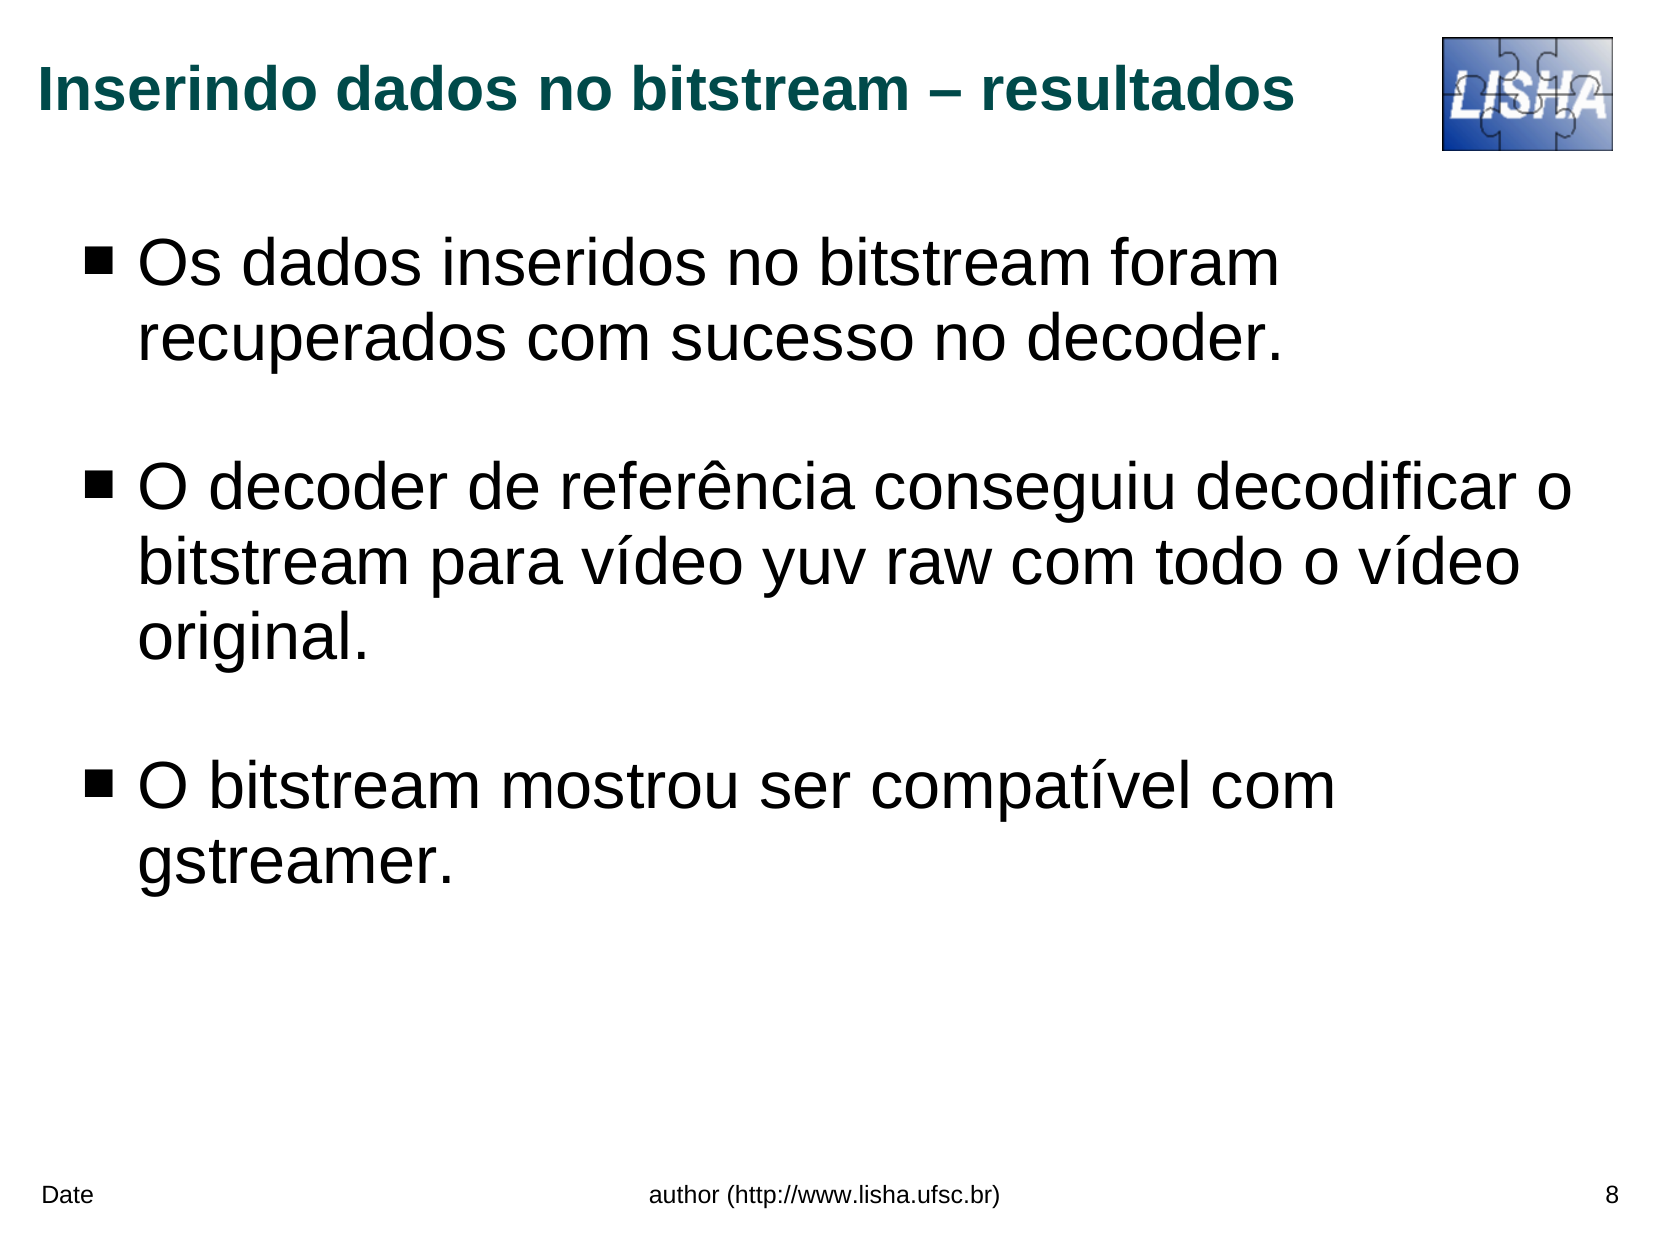

# Inserindo dados no bitstream – resultados
Os dados inseridos no bitstream foram recuperados com sucesso no decoder.
O decoder de referência conseguiu decodificar o bitstream para vídeo yuv raw com todo o vídeo original.
O bitstream mostrou ser compatível com gstreamer.